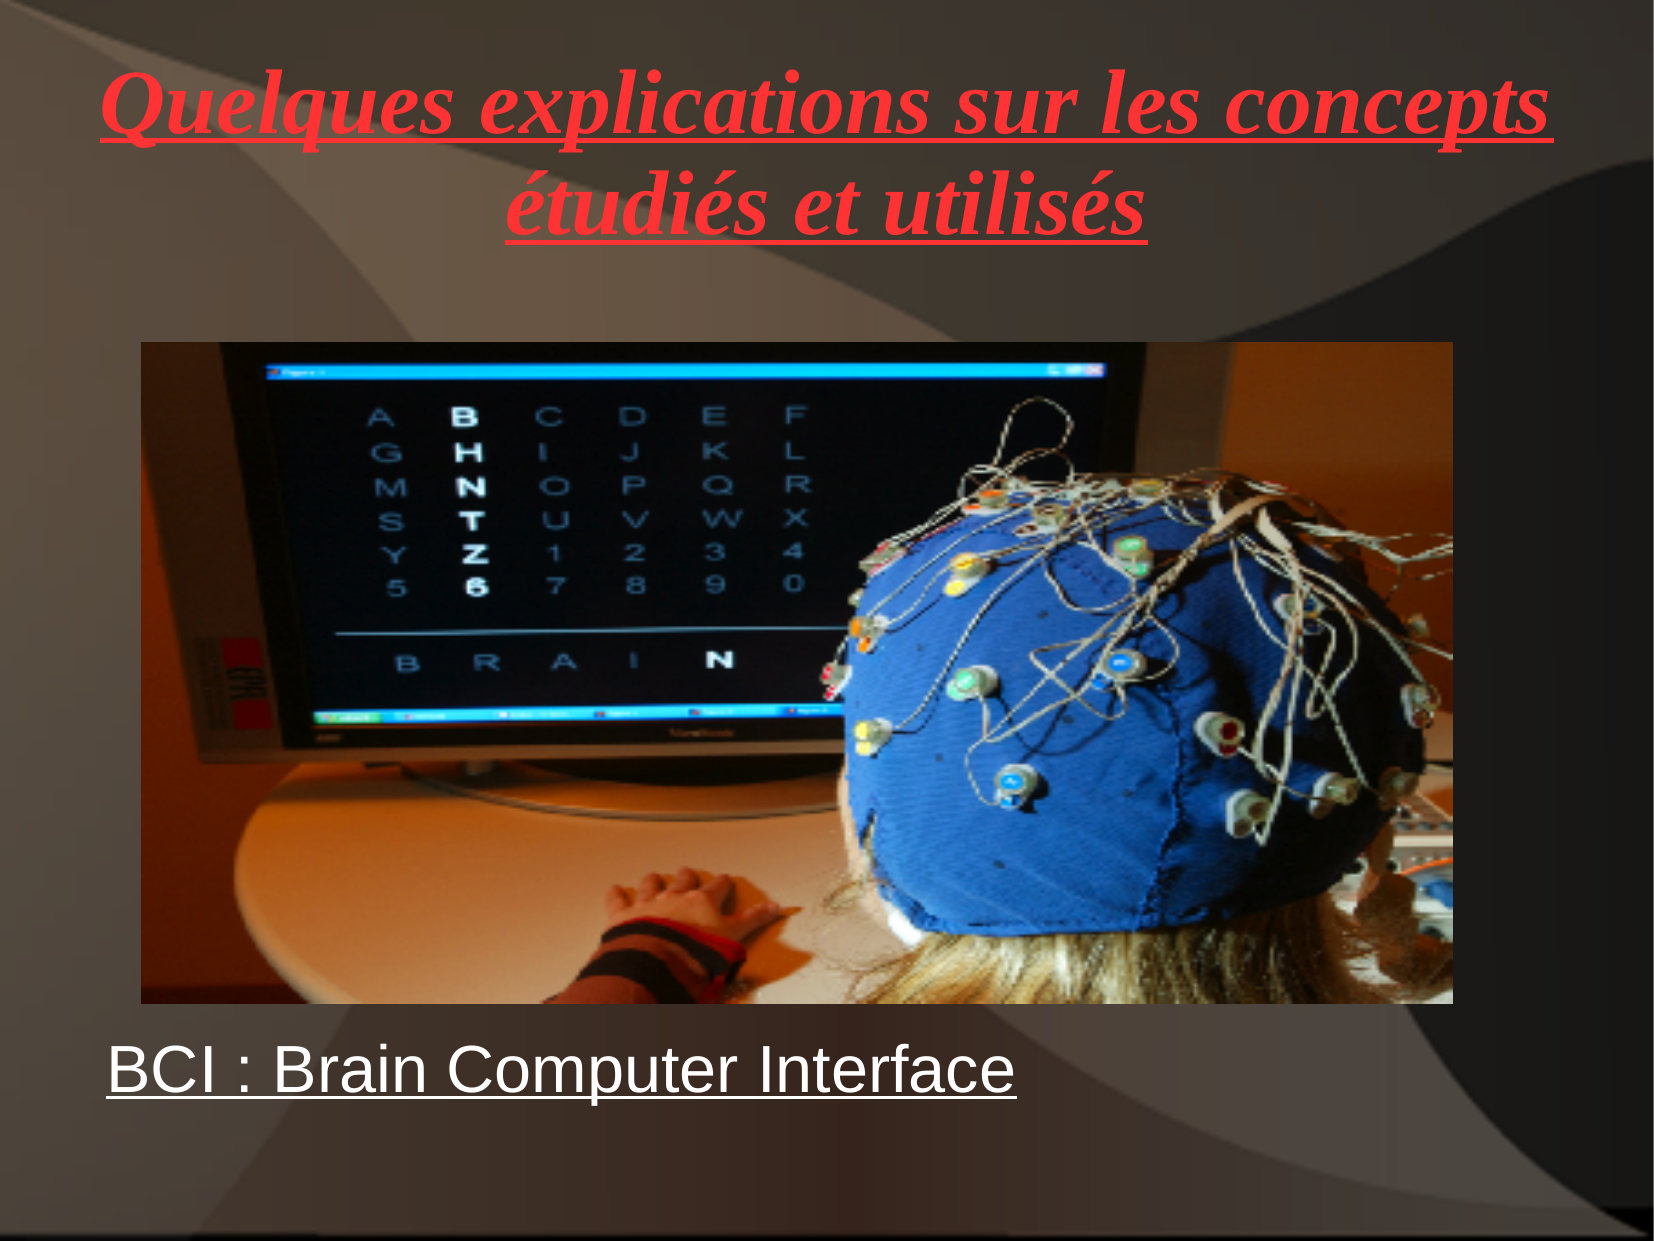

# Quelques explications sur les concepts étudiés et utilisés
BCI : Brain Computer Interface